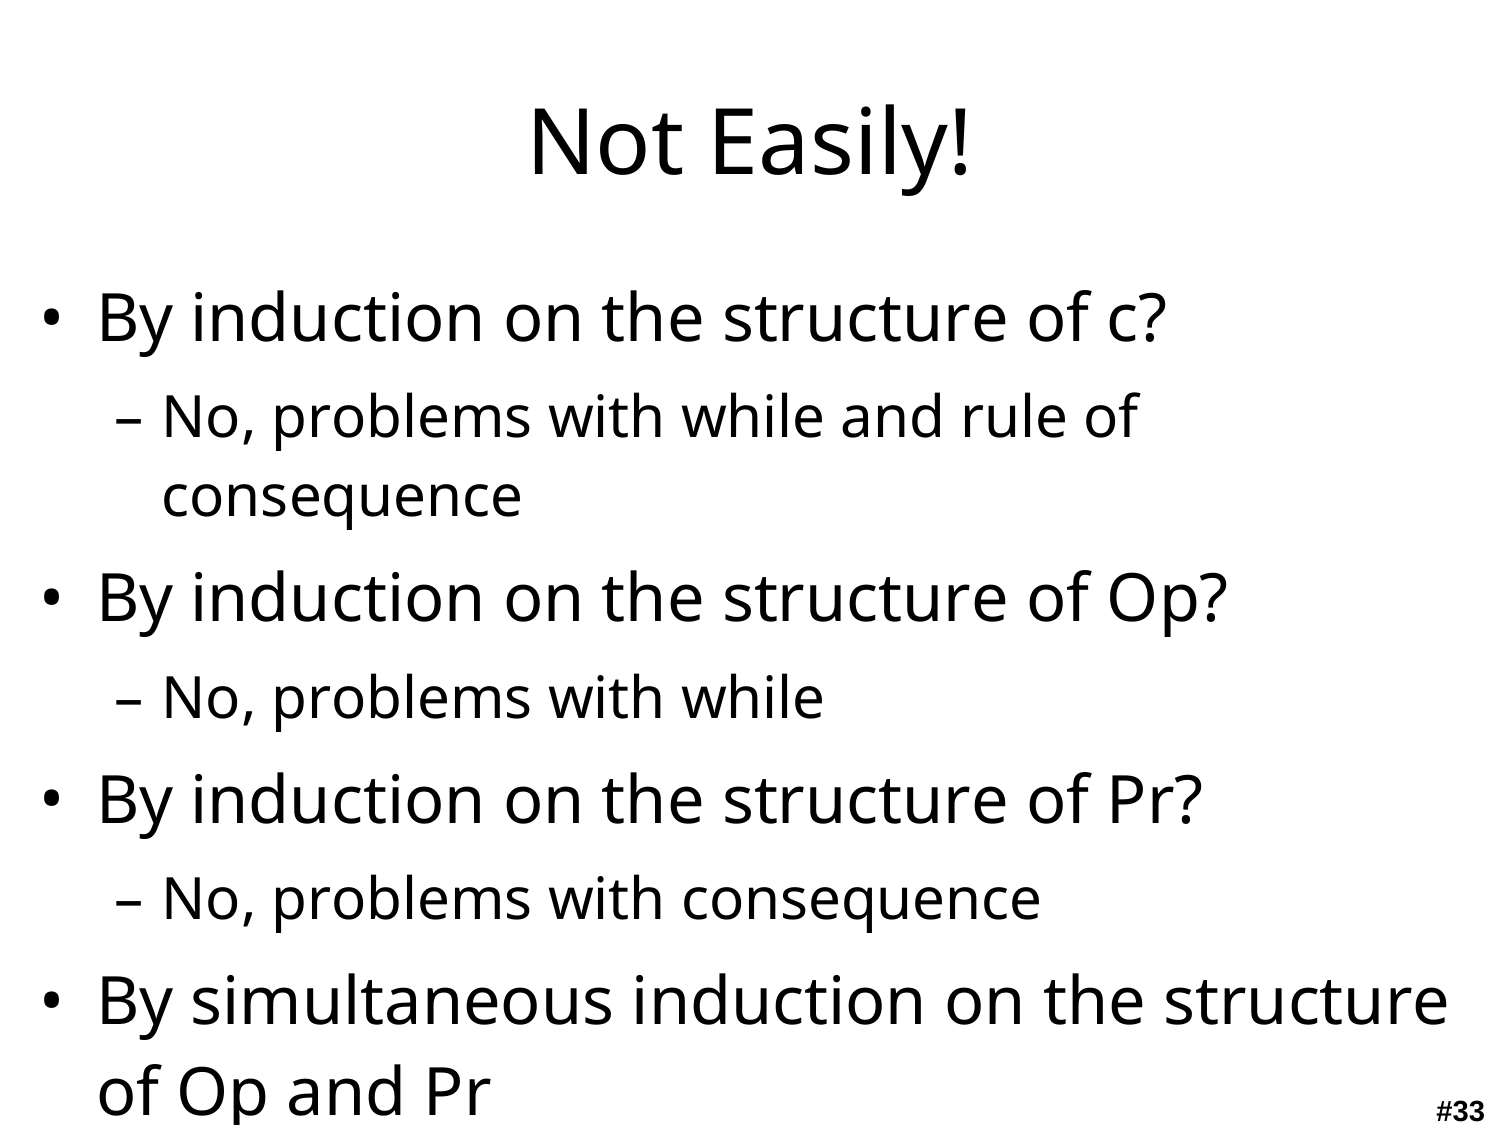

# Not Easily!
By induction on the structure of c?
No, problems with while and rule of consequence
By induction on the structure of Op?
No, problems with while
By induction on the structure of Pr?
No, problems with consequence
By simultaneous induction on the structure of Op and Pr
Yes! New Technique!
33